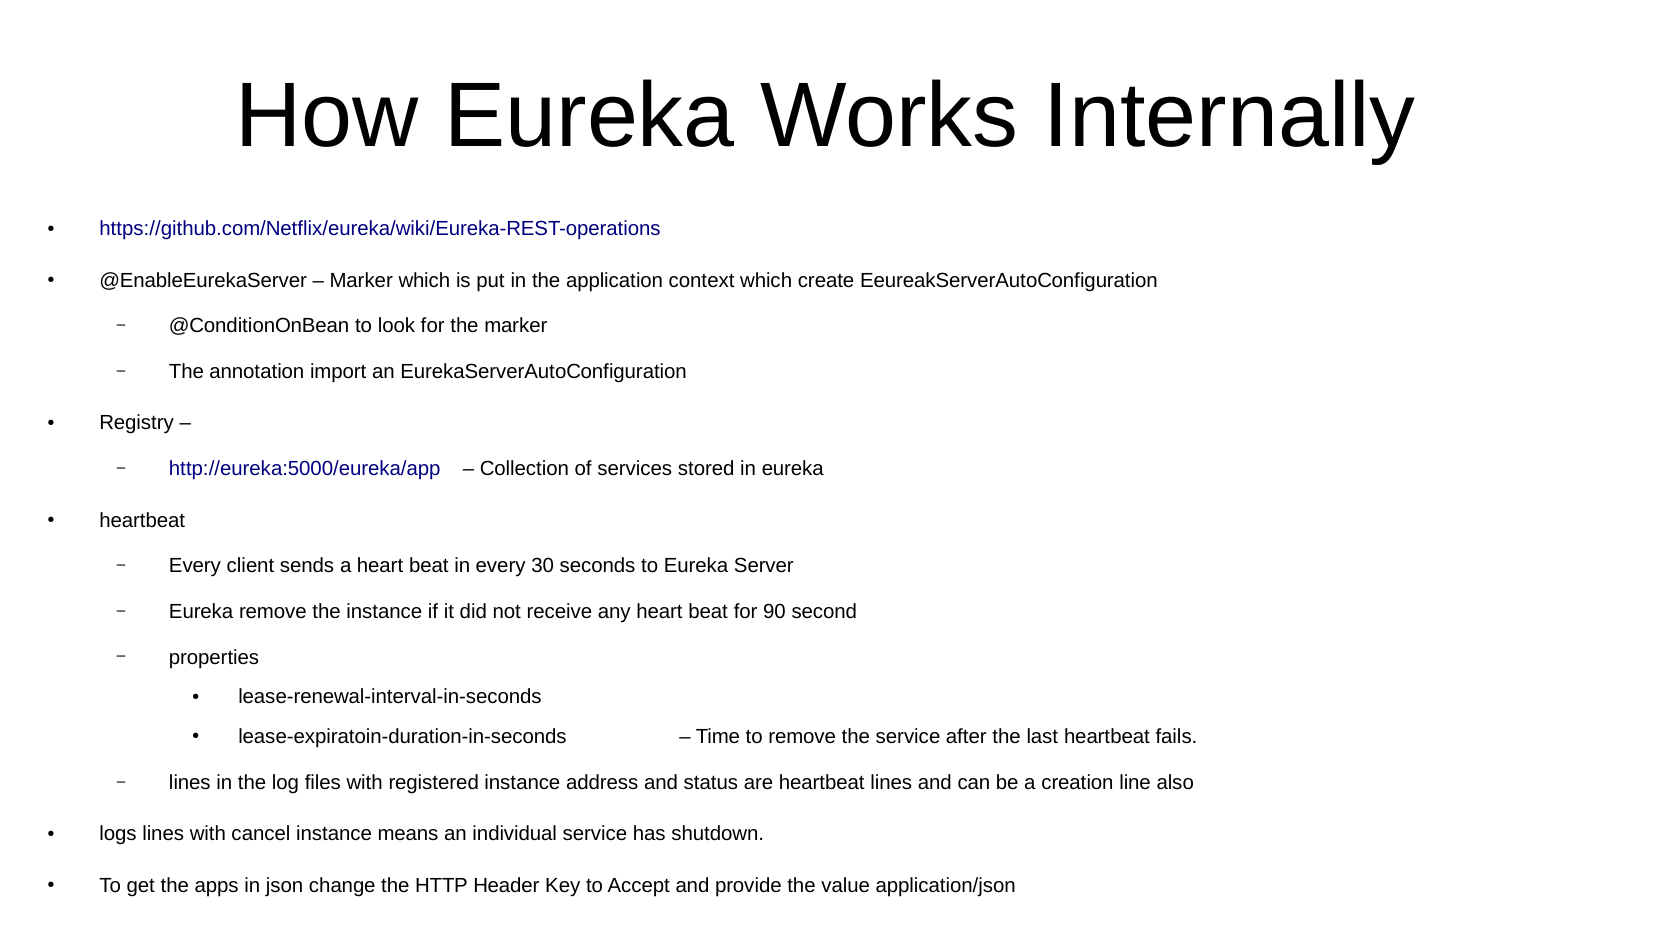

# How Eureka Works Internally
https://github.com/Netflix/eureka/wiki/Eureka-REST-operations
@EnableEurekaServer – Marker which is put in the application context which create EeureakServerAutoConfiguration
@ConditionOnBean to look for the marker
The annotation import an EurekaServerAutoConfiguration
Registry –
http://eureka:5000/eureka/app 		– Collection of services stored in eureka
heartbeat
Every client sends a heart beat in every 30 seconds to Eureka Server
Eureka remove the instance if it did not receive any heart beat for 90 second
properties
lease-renewal-interval-in-seconds
lease-expiratoin-duration-in-seconds		– Time to remove the service after the last heartbeat fails.
lines in the log files with registered instance address and status are heartbeat lines and can be a creation line also
logs lines with cancel instance means an individual service has shutdown.
To get the apps in json change the HTTP Header Key to Accept and provide the value application/json